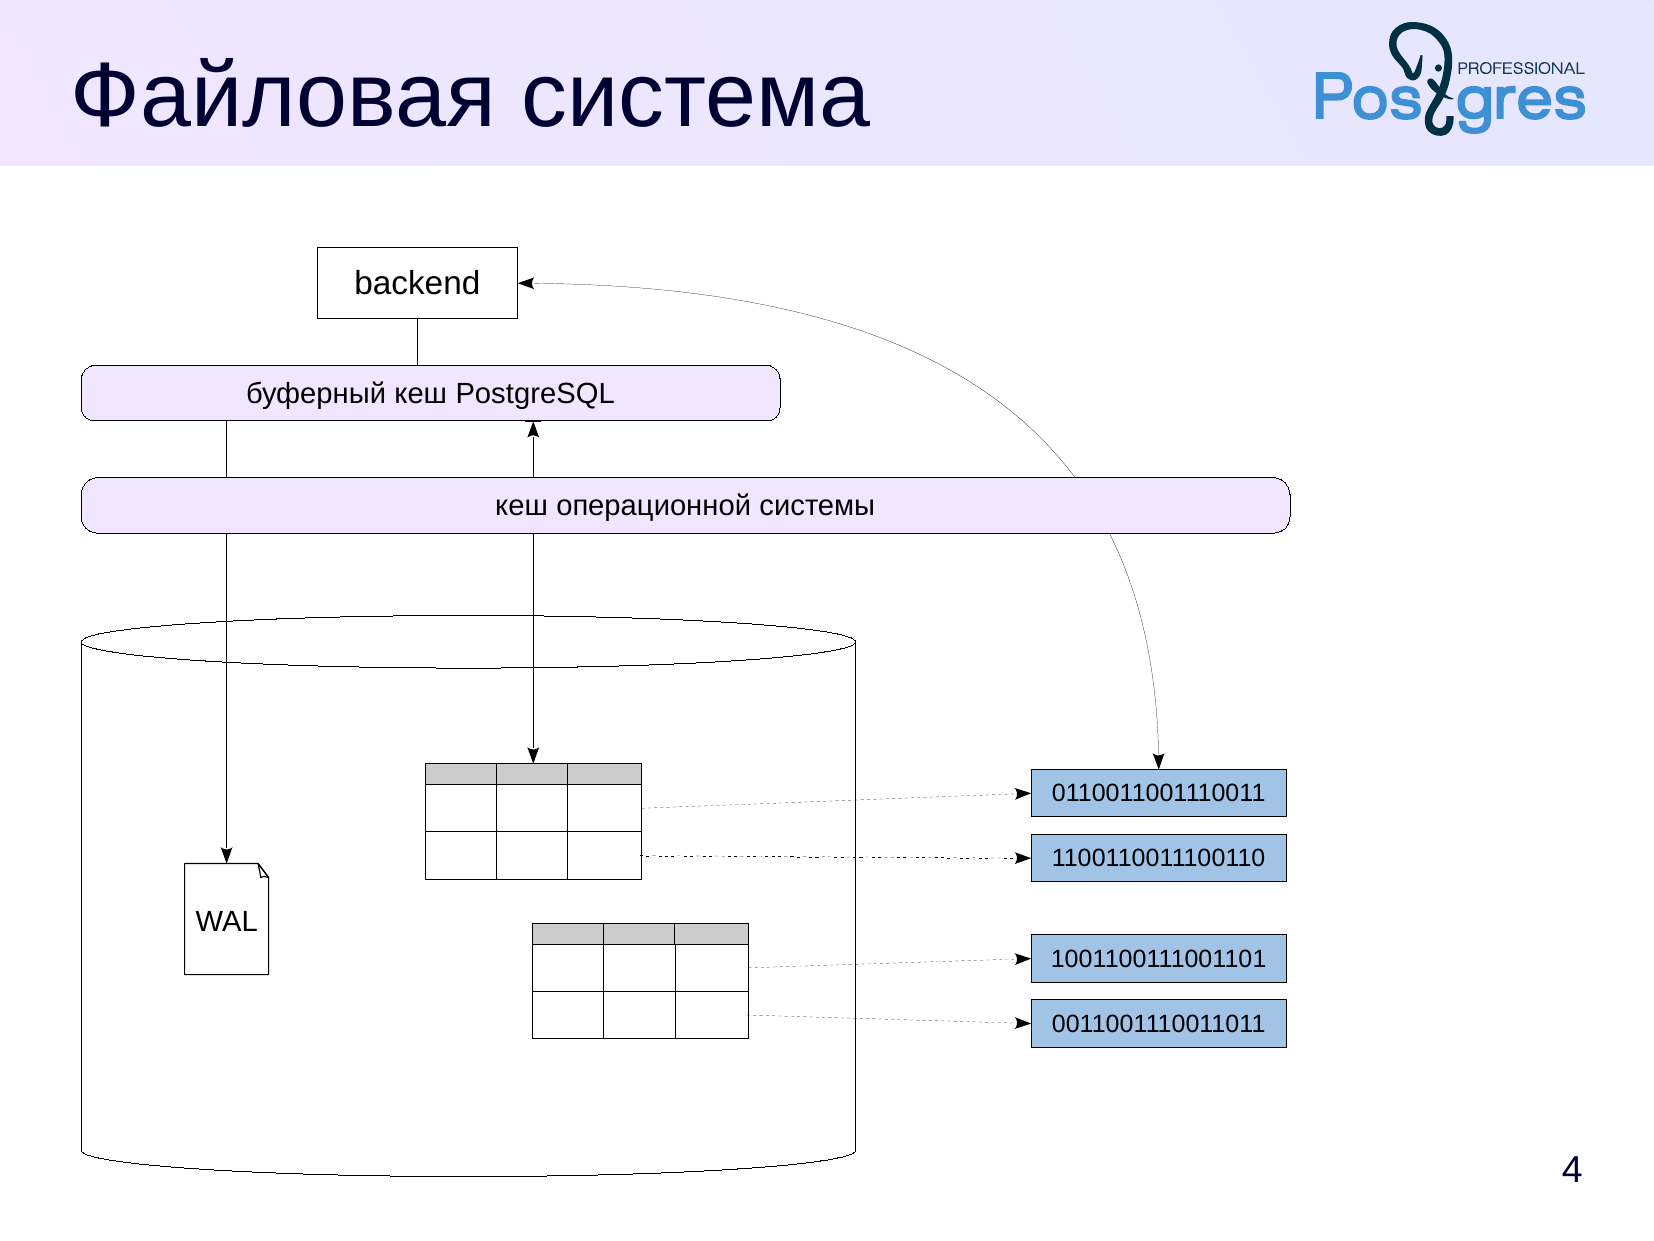

# Файловая система
backend
буферный кеш PostgreSQL
кеш операционной системы
0110011001110011
1100110011100110
WAL
1001100111001101
0011001110011011